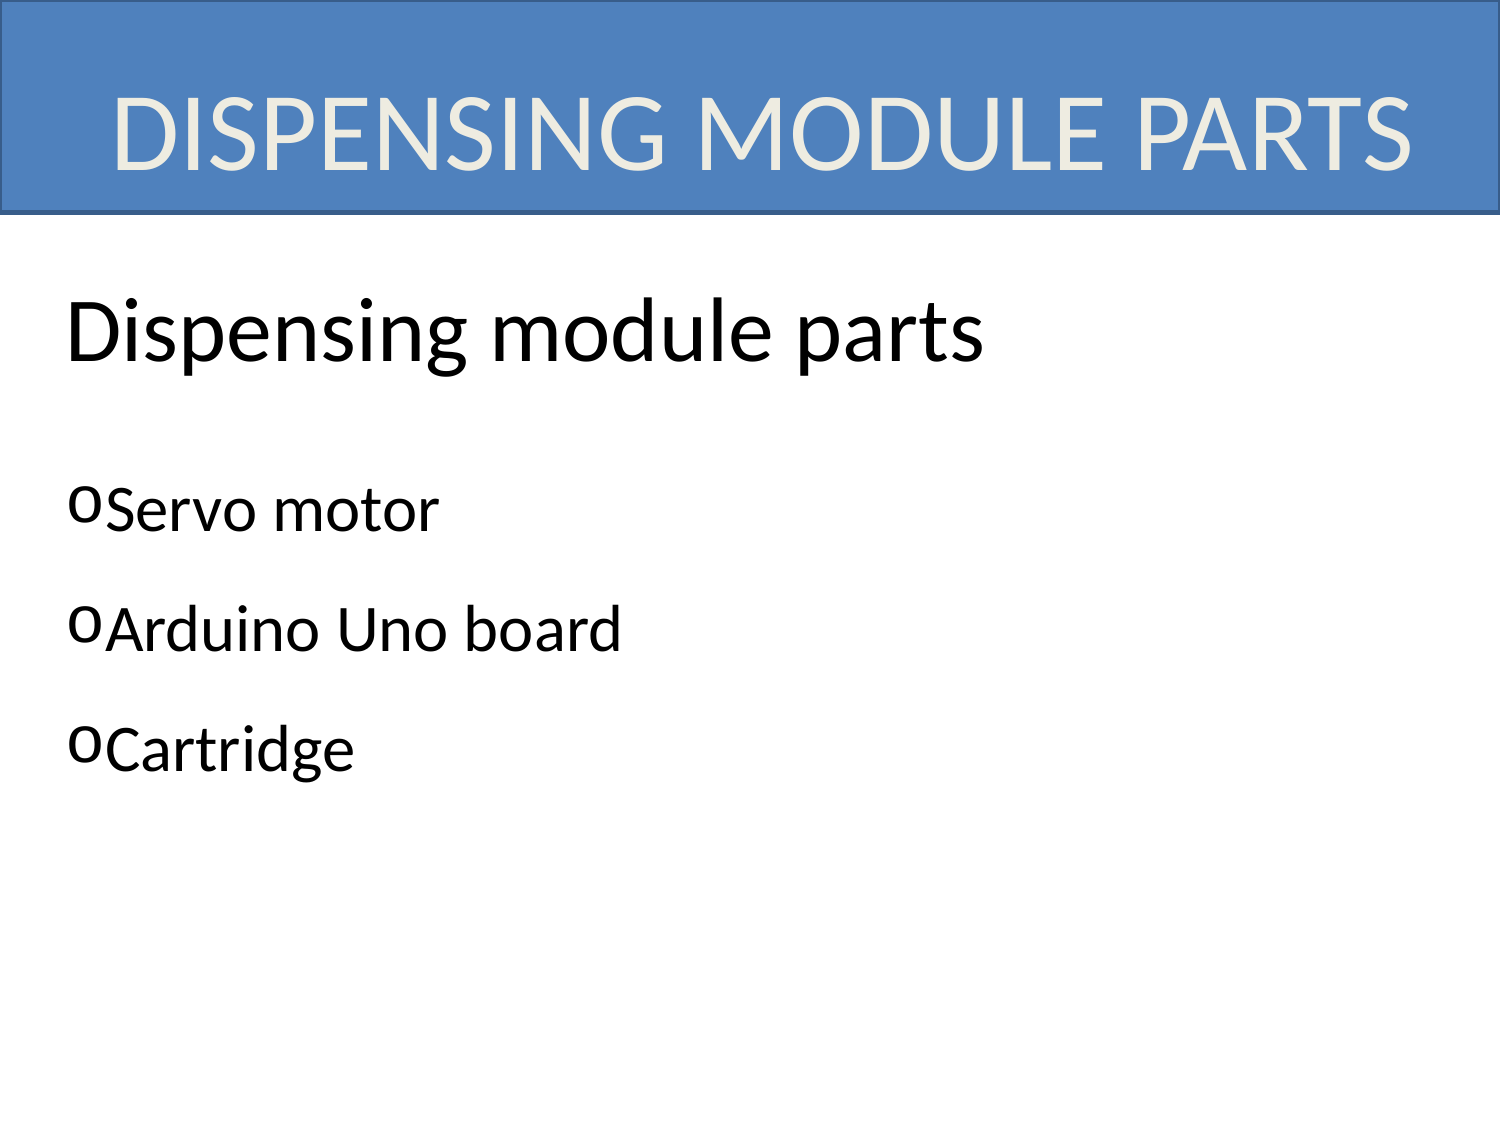

DISPENSING MODULE PARTS
intro1
Dispensing module parts
Servo motor
Arduino Uno board
Cartridge